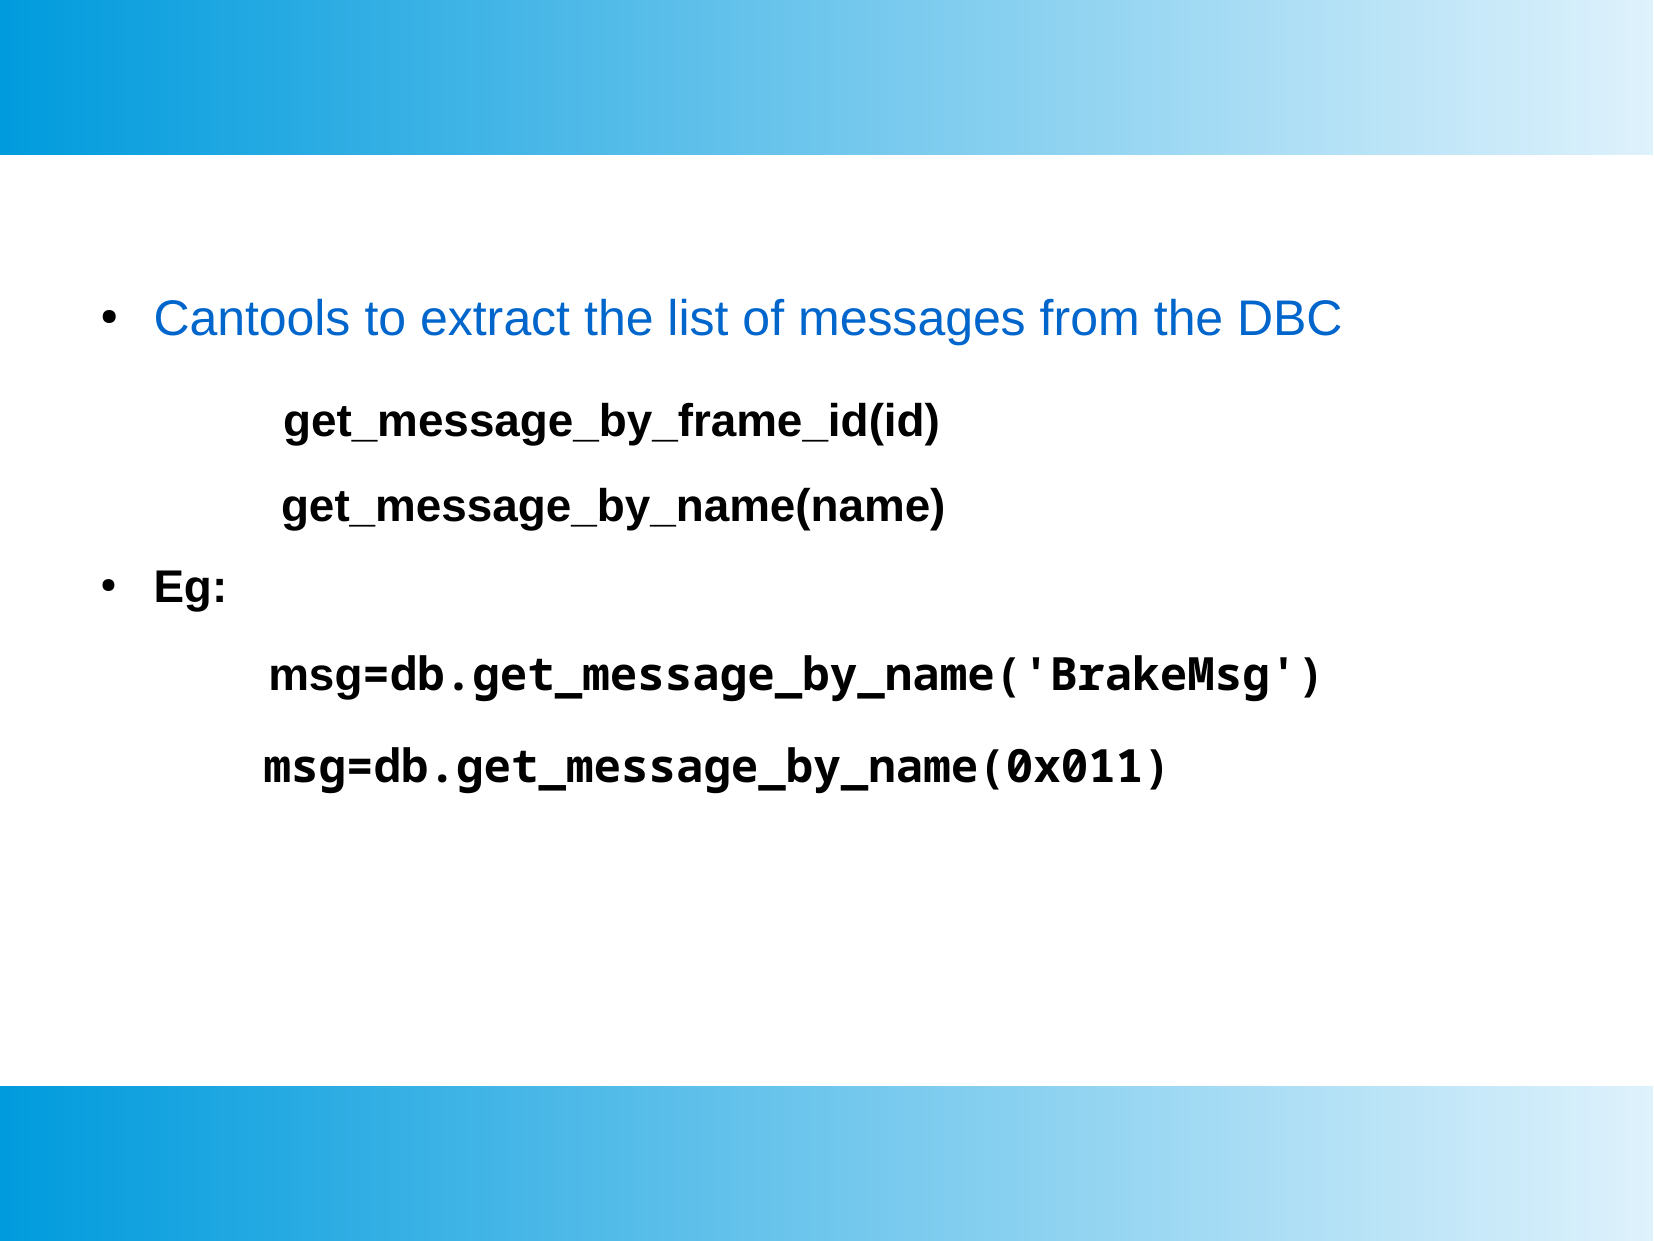

#
Cantools to extract the list of messages from the DBC
 get_message_by_frame_id(id)
 get_message_by_name(name)
Eg:
 msg=db.get_message_by_name('BrakeMsg')
 msg=db.get_message_by_name(0x011)